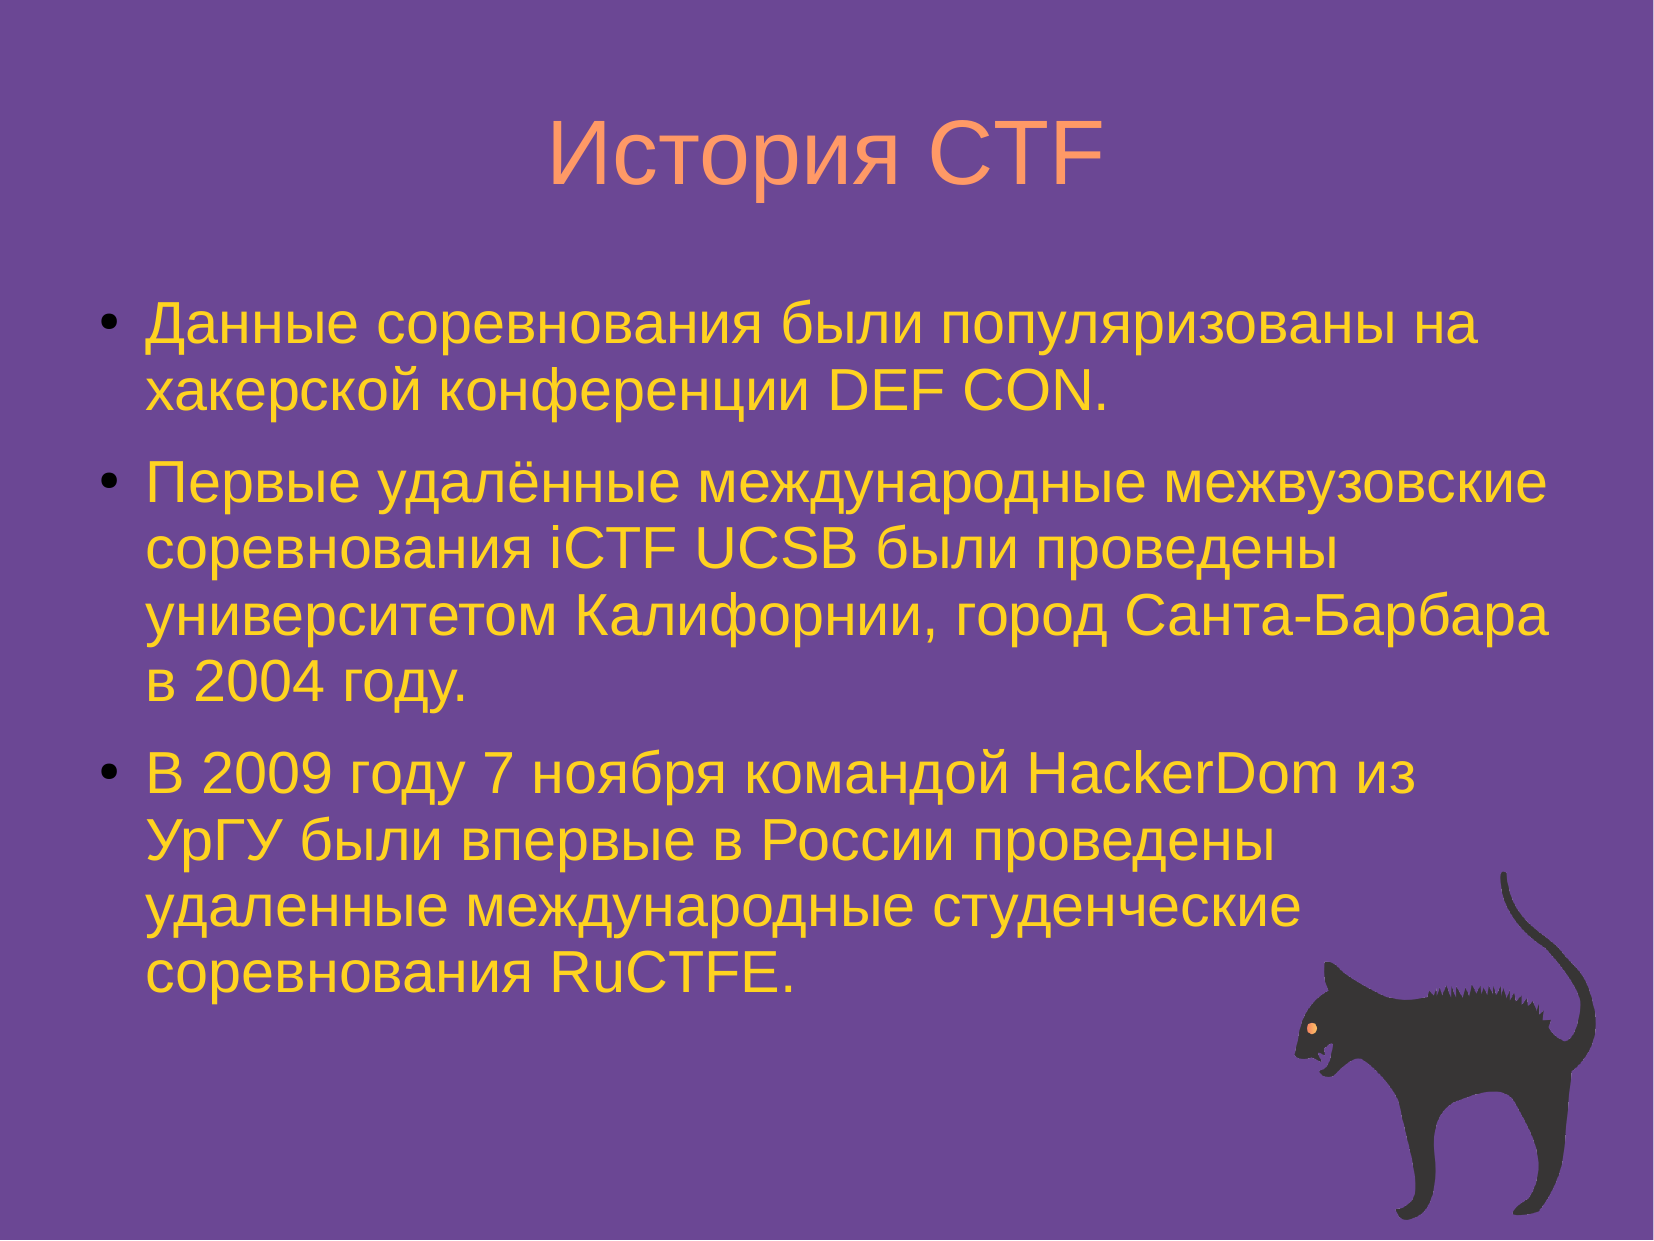

# История CTF
Данные соревнования были популяризованы на хакерской конференции DEF CON.
Первые удалённые международные межвузовские соревнования iCTF UCSB были проведены университетом Калифорнии, город Санта-Барбара в 2004 году.
В 2009 году 7 ноября командой HackerDom из УрГУ были впервые в России проведены удаленные международные студенческие соревнования RuCTFE.